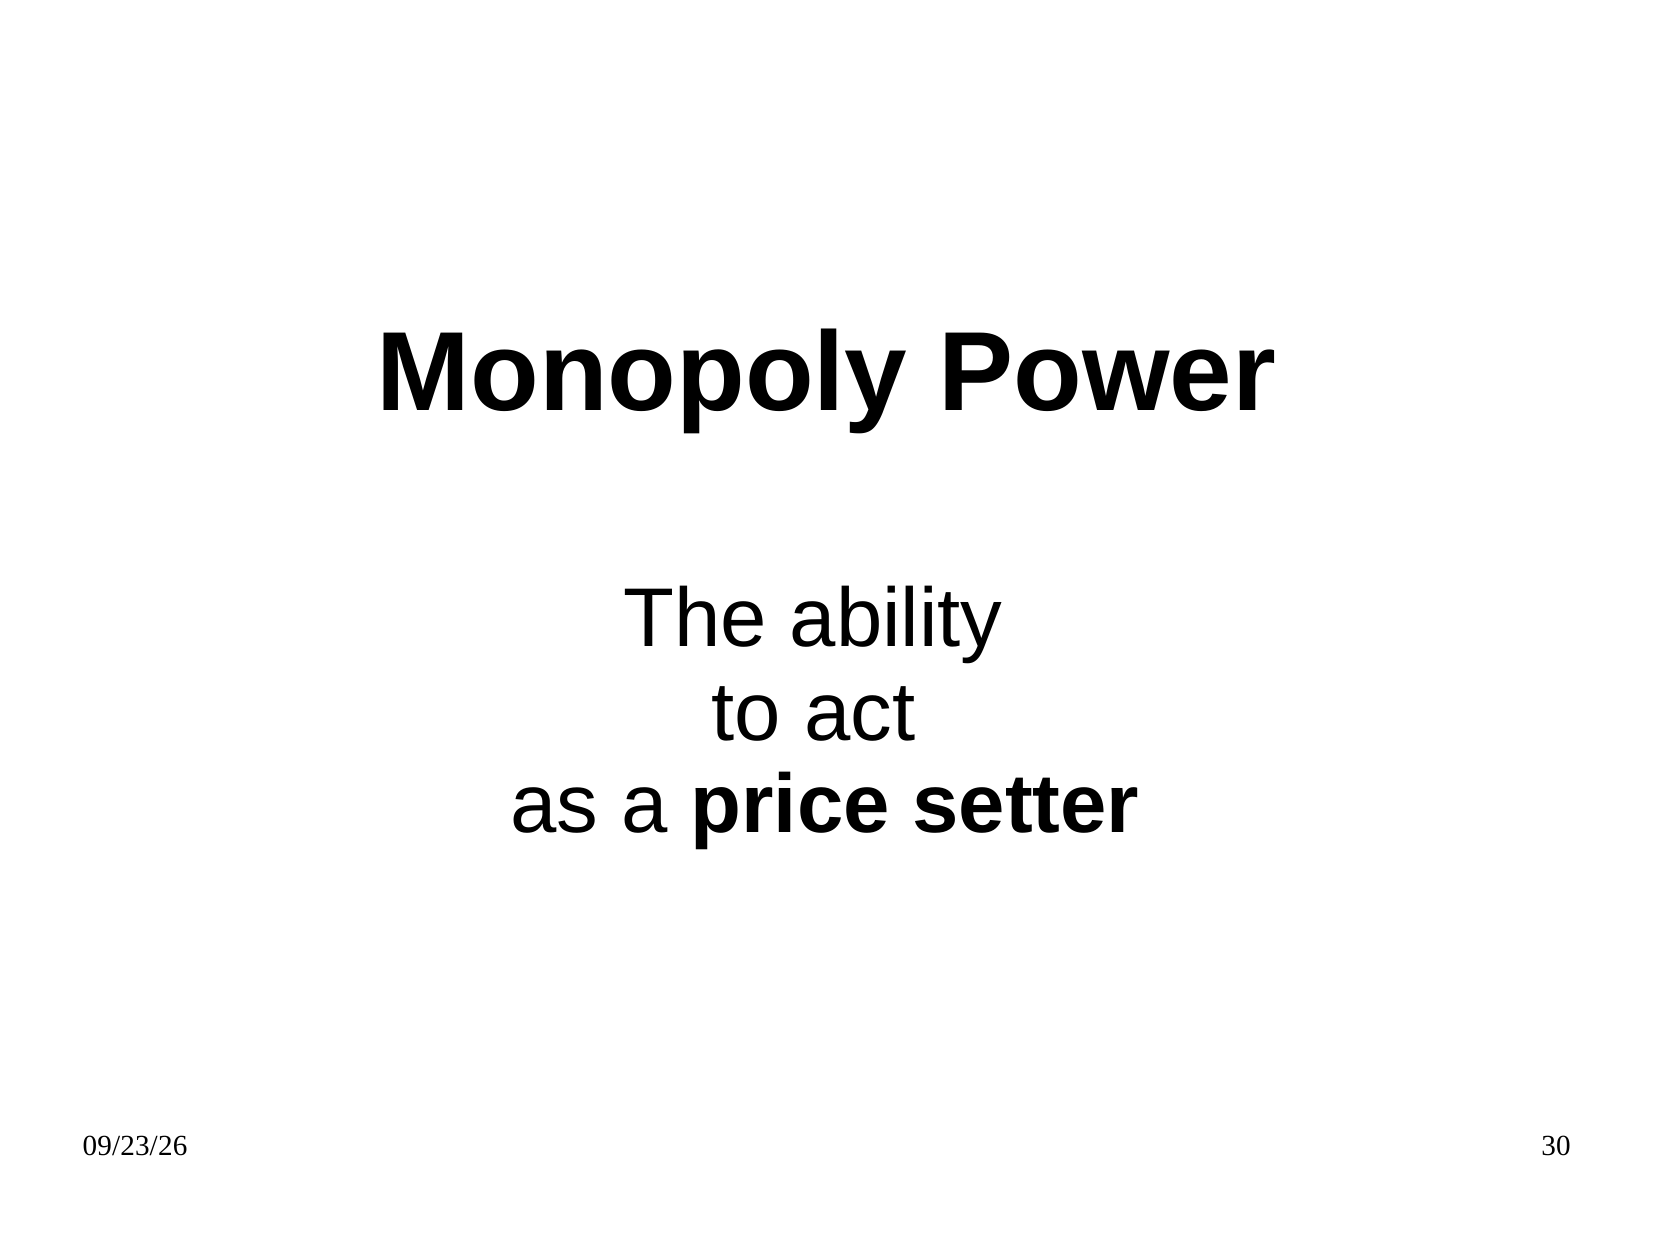

# Monopoly Power
The ability
to act
as a price setter
30